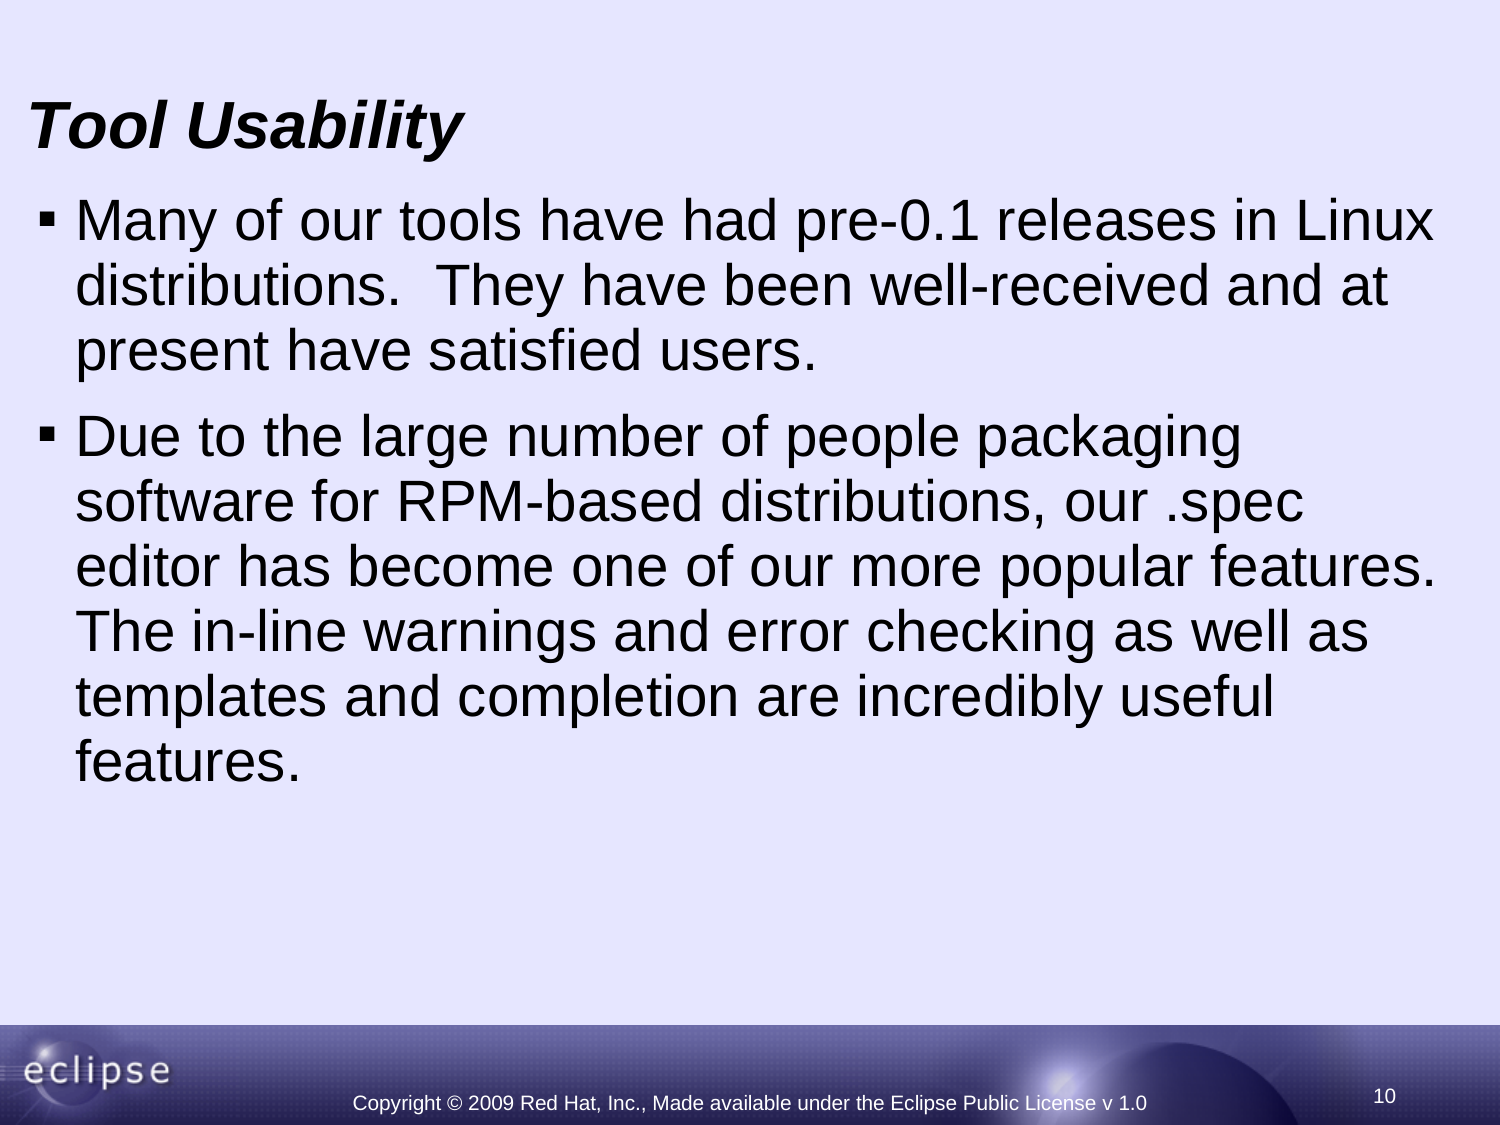

# Tool Usability
Many of our tools have had pre-0.1 releases in Linux distributions. They have been well-received and at present have satisfied users.
Due to the large number of people packaging software for RPM-based distributions, our .spec editor has become one of our more popular features. The in-line warnings and error checking as well as templates and completion are incredibly useful features.